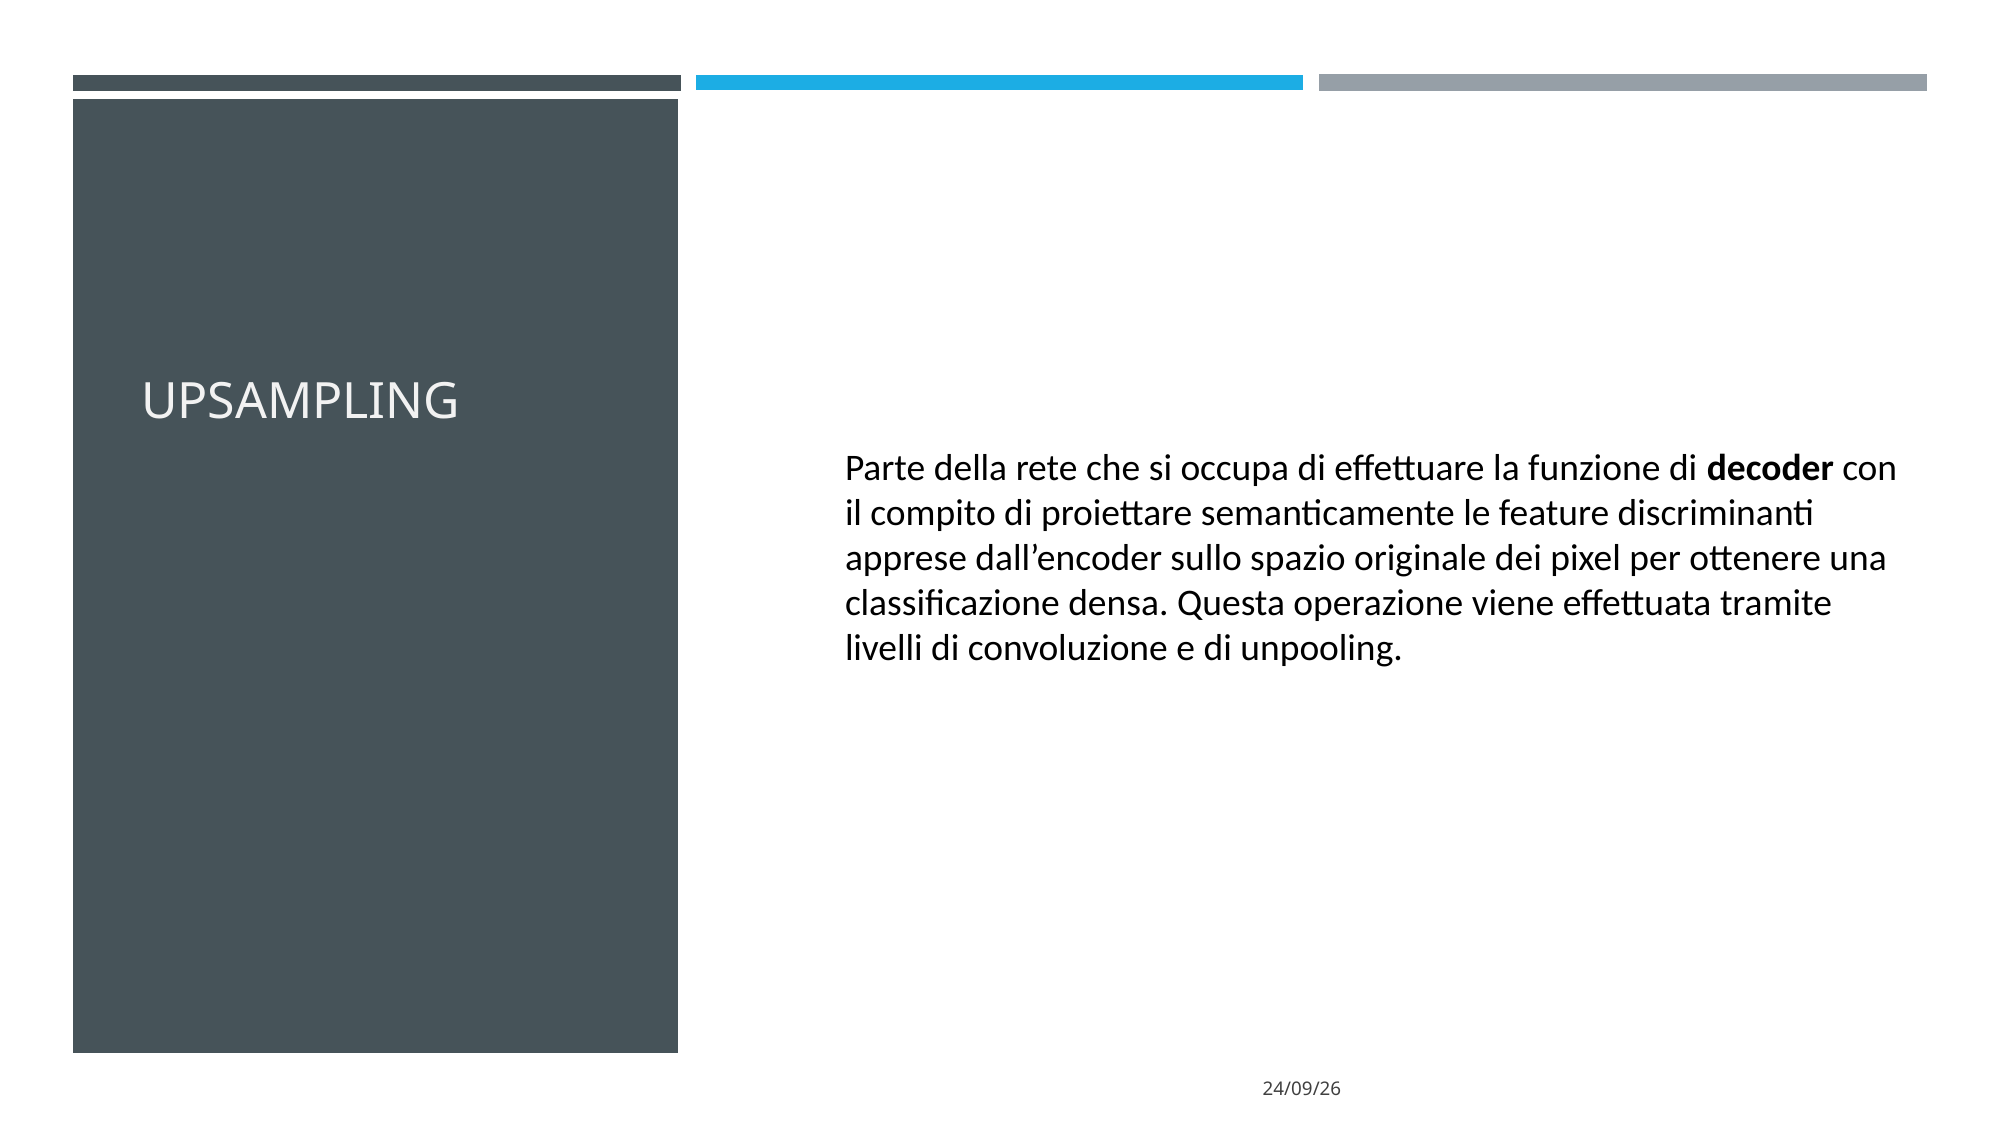

# UPSAMPLING
Parte della rete che si occupa di effettuare la funzione di decoder con il compito di proiettare semanticamente le feature discriminanti apprese dall’encoder sullo spazio originale dei pixel per ottenere una classificazione densa. Questa operazione viene effettuata tramite livelli di convoluzione e di unpooling.